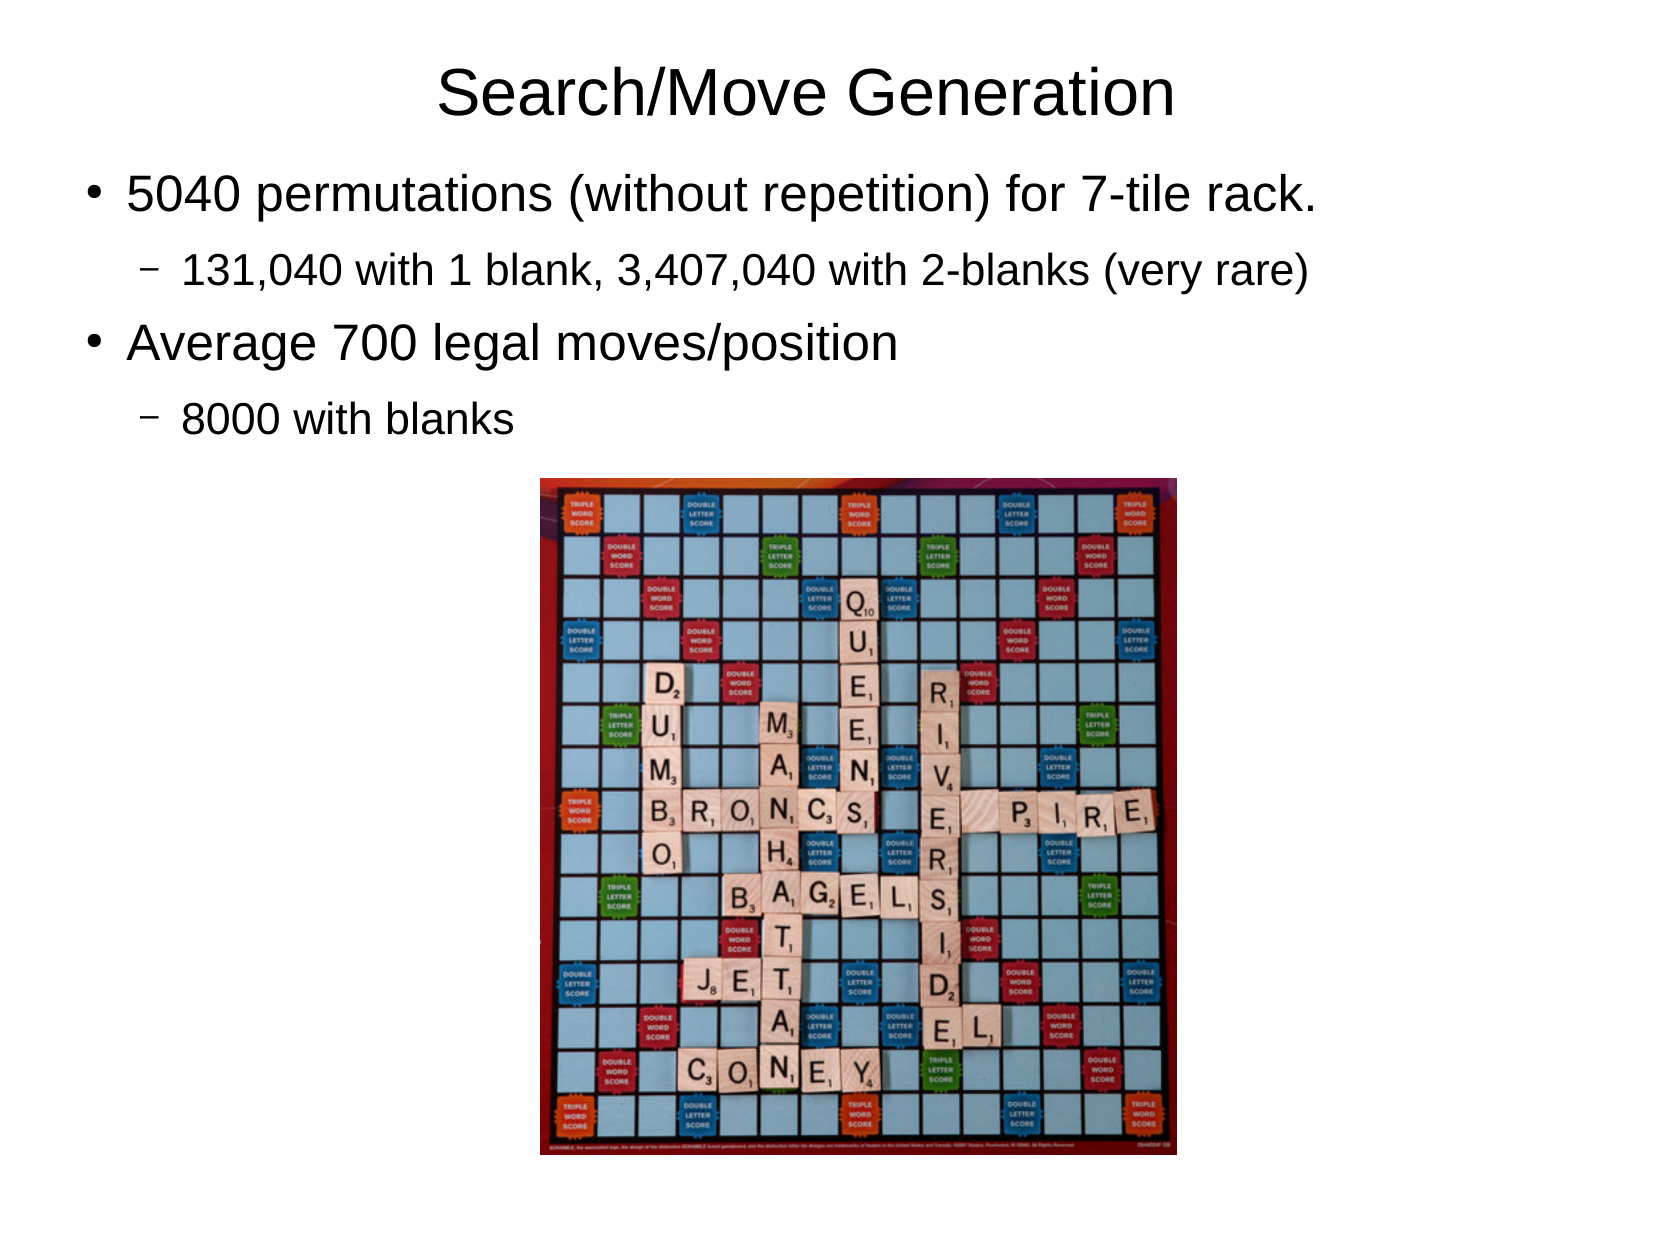

# Search/Move Generation
5040 permutations (without repetition) for 7-tile rack.
131,040 with 1 blank, 3,407,040 with 2-blanks (very rare)
Average 700 legal moves/position
8000 with blanks